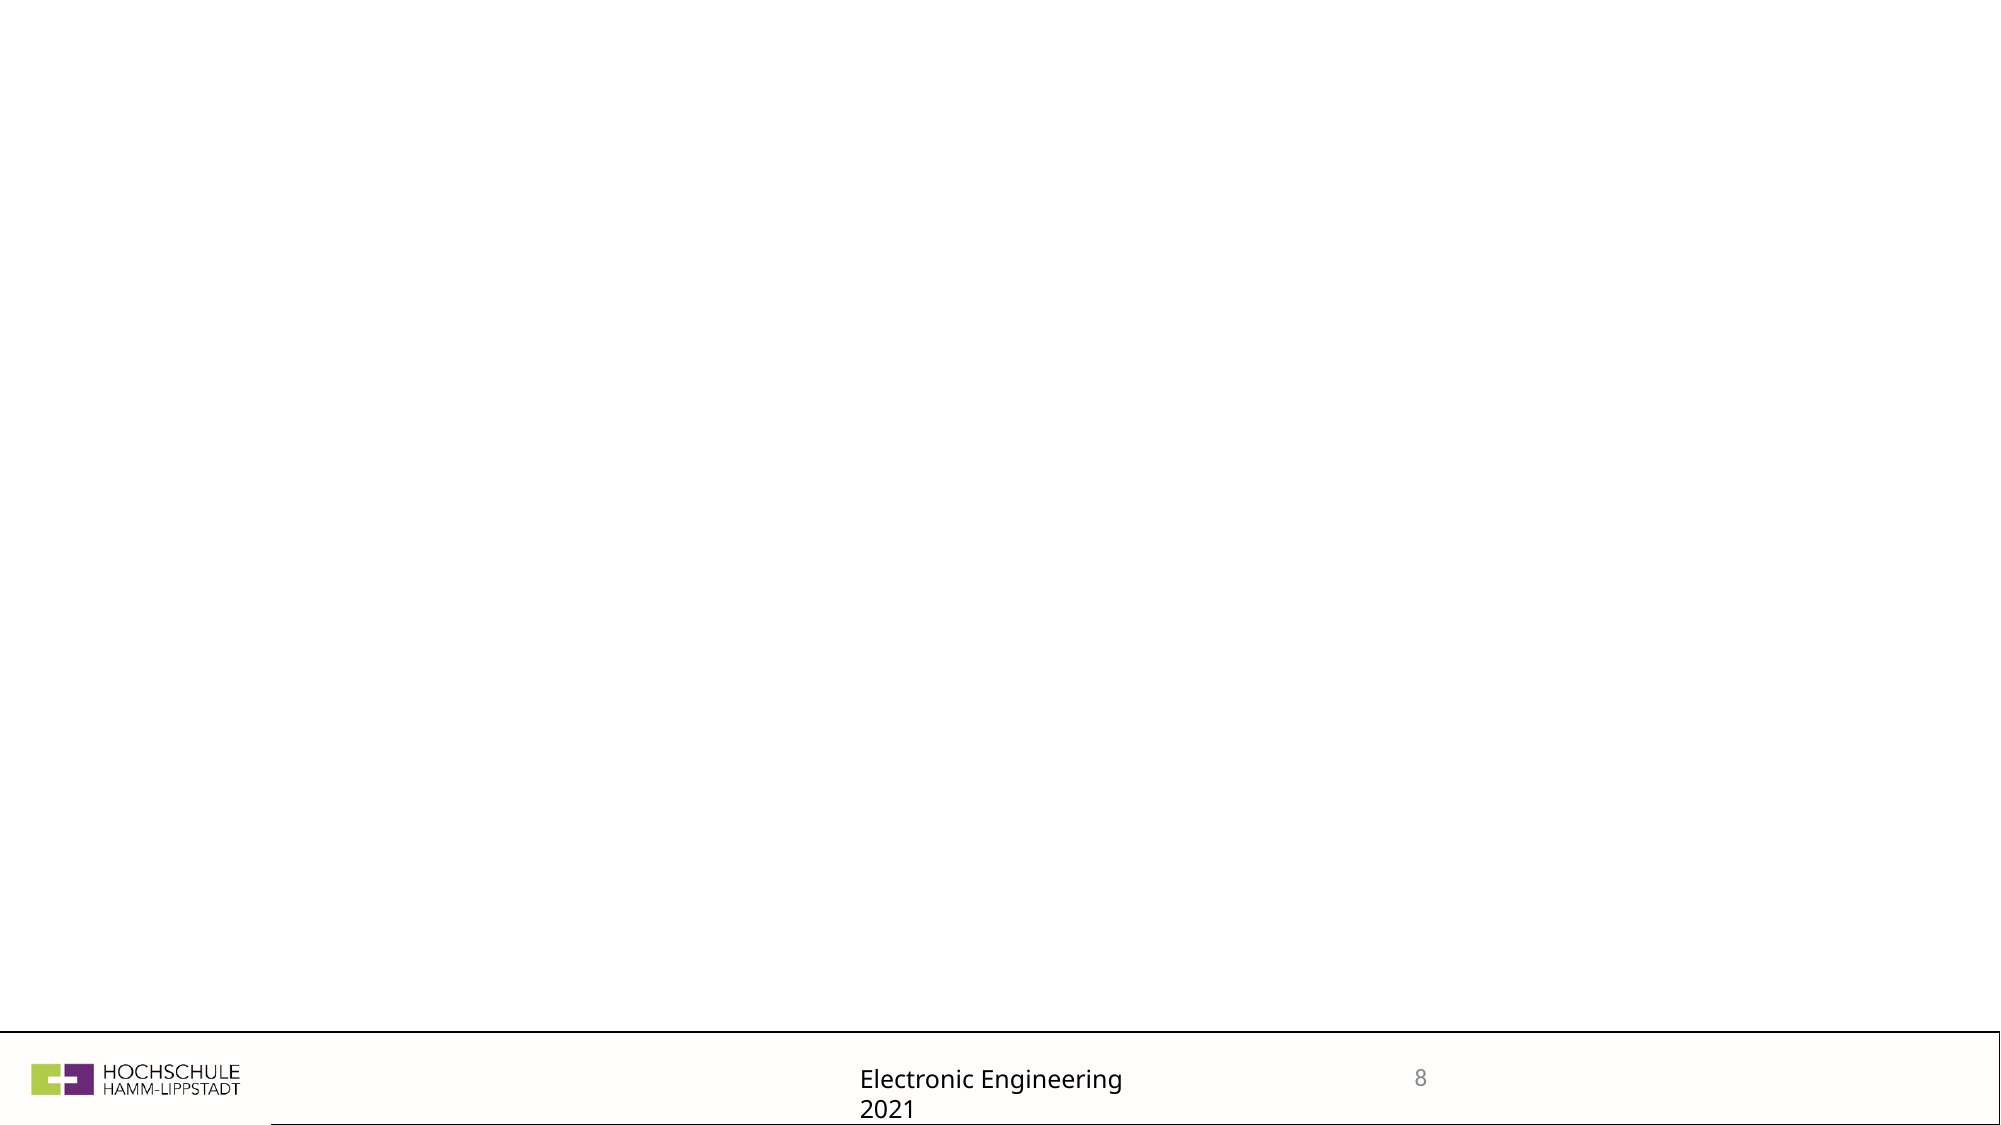

# Thank You for Your attention!
Electronic Engineering 2021